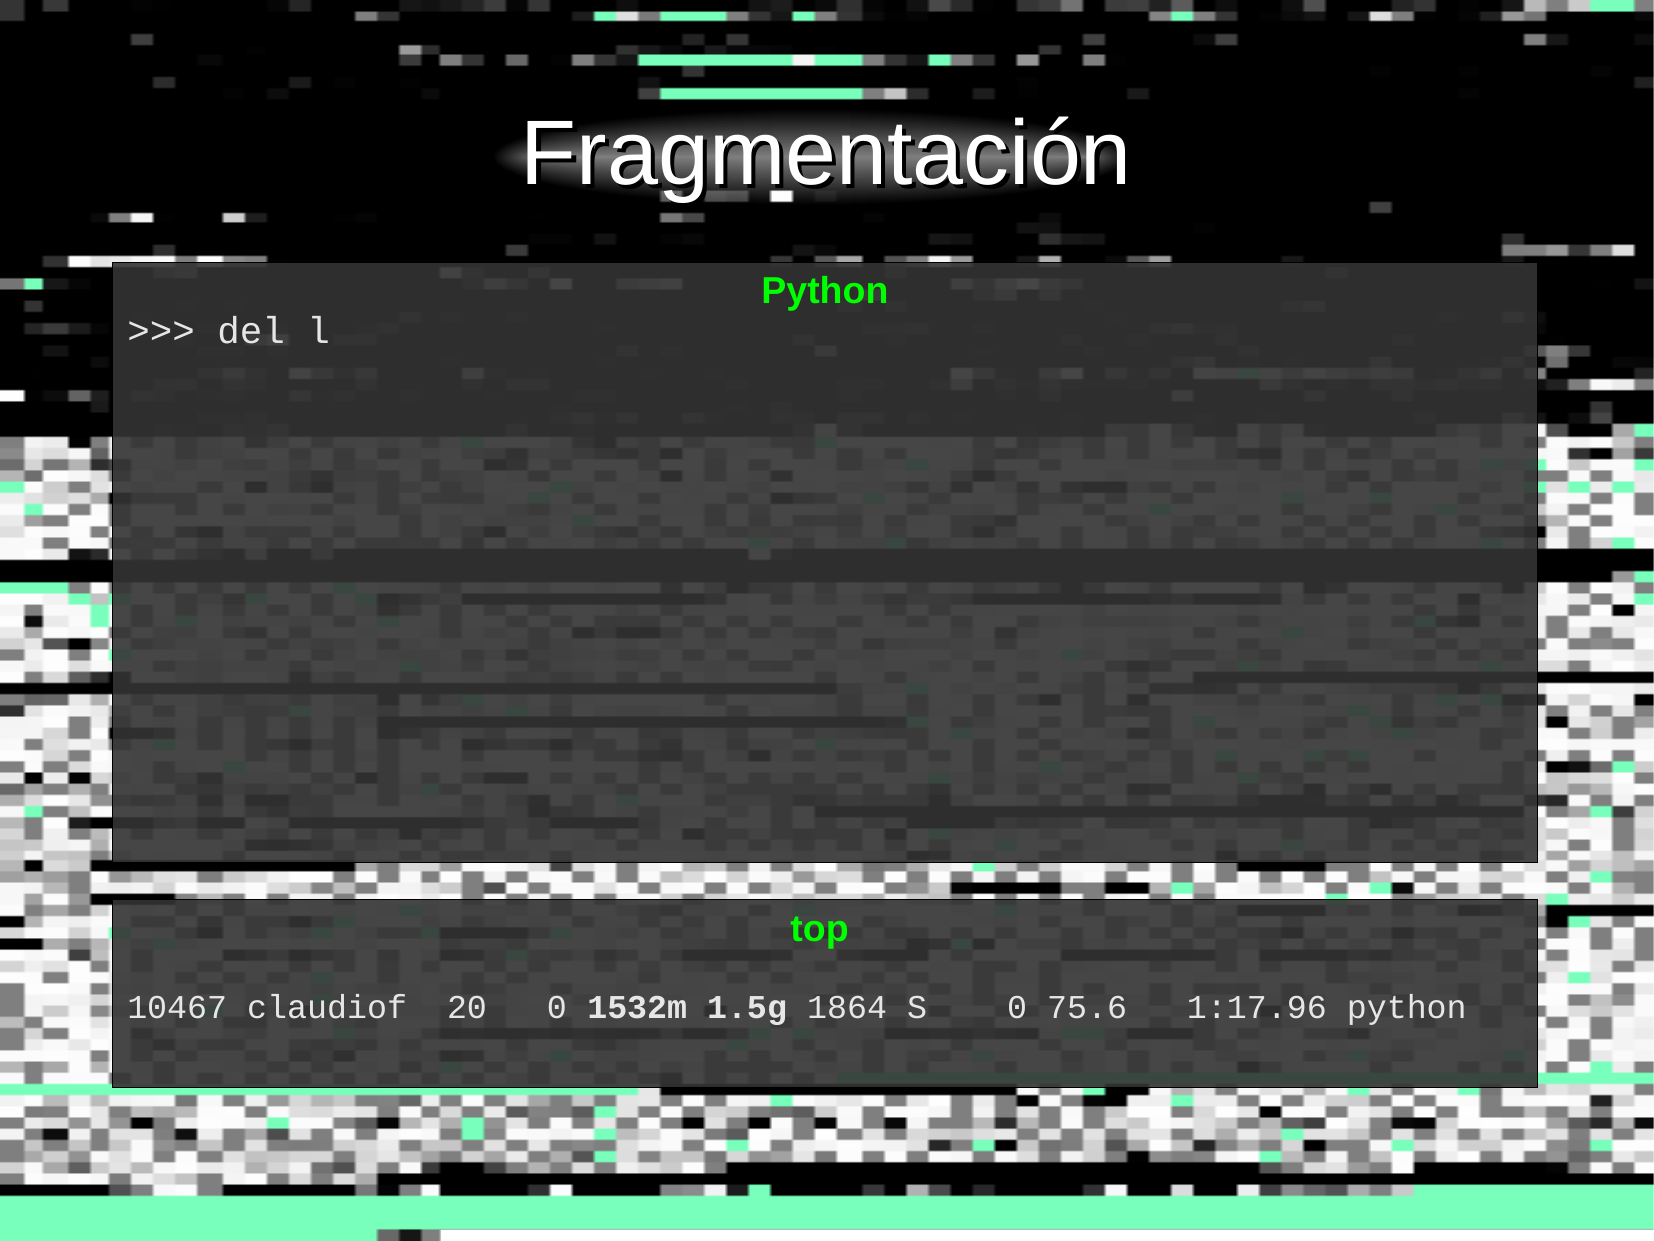

# Fragmentación
Python
>>> del l
top
10467 claudiof 20 0 1532m 1.5g 1864 S 0 75.6 1:17.96 python